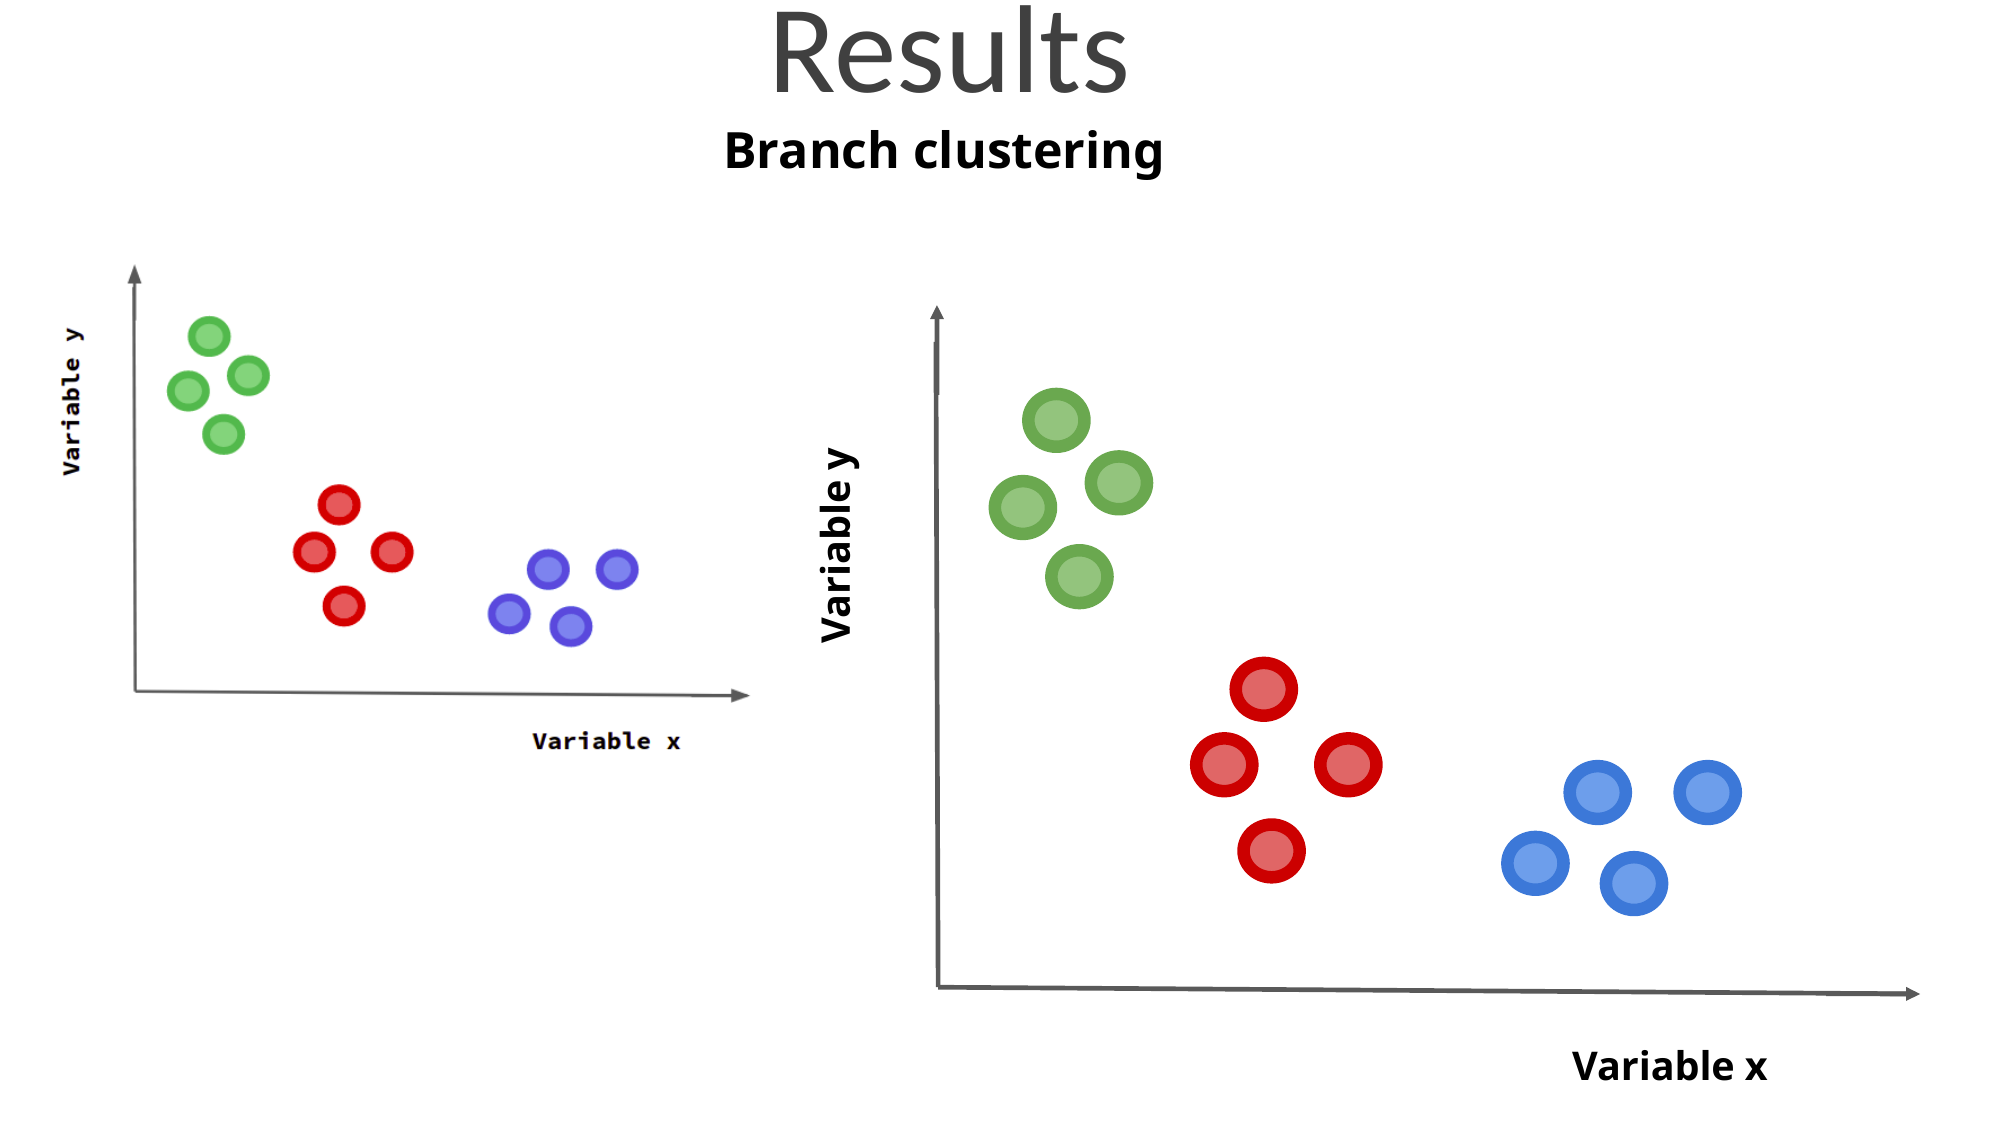

Results
Branch clustering
Variable y
Variable x
Toy data set:
12 data point divided into 3 clusters(4 data points for each cluster).
Look for shortest path with and without distance inversion.
Use different K’s for ANN.